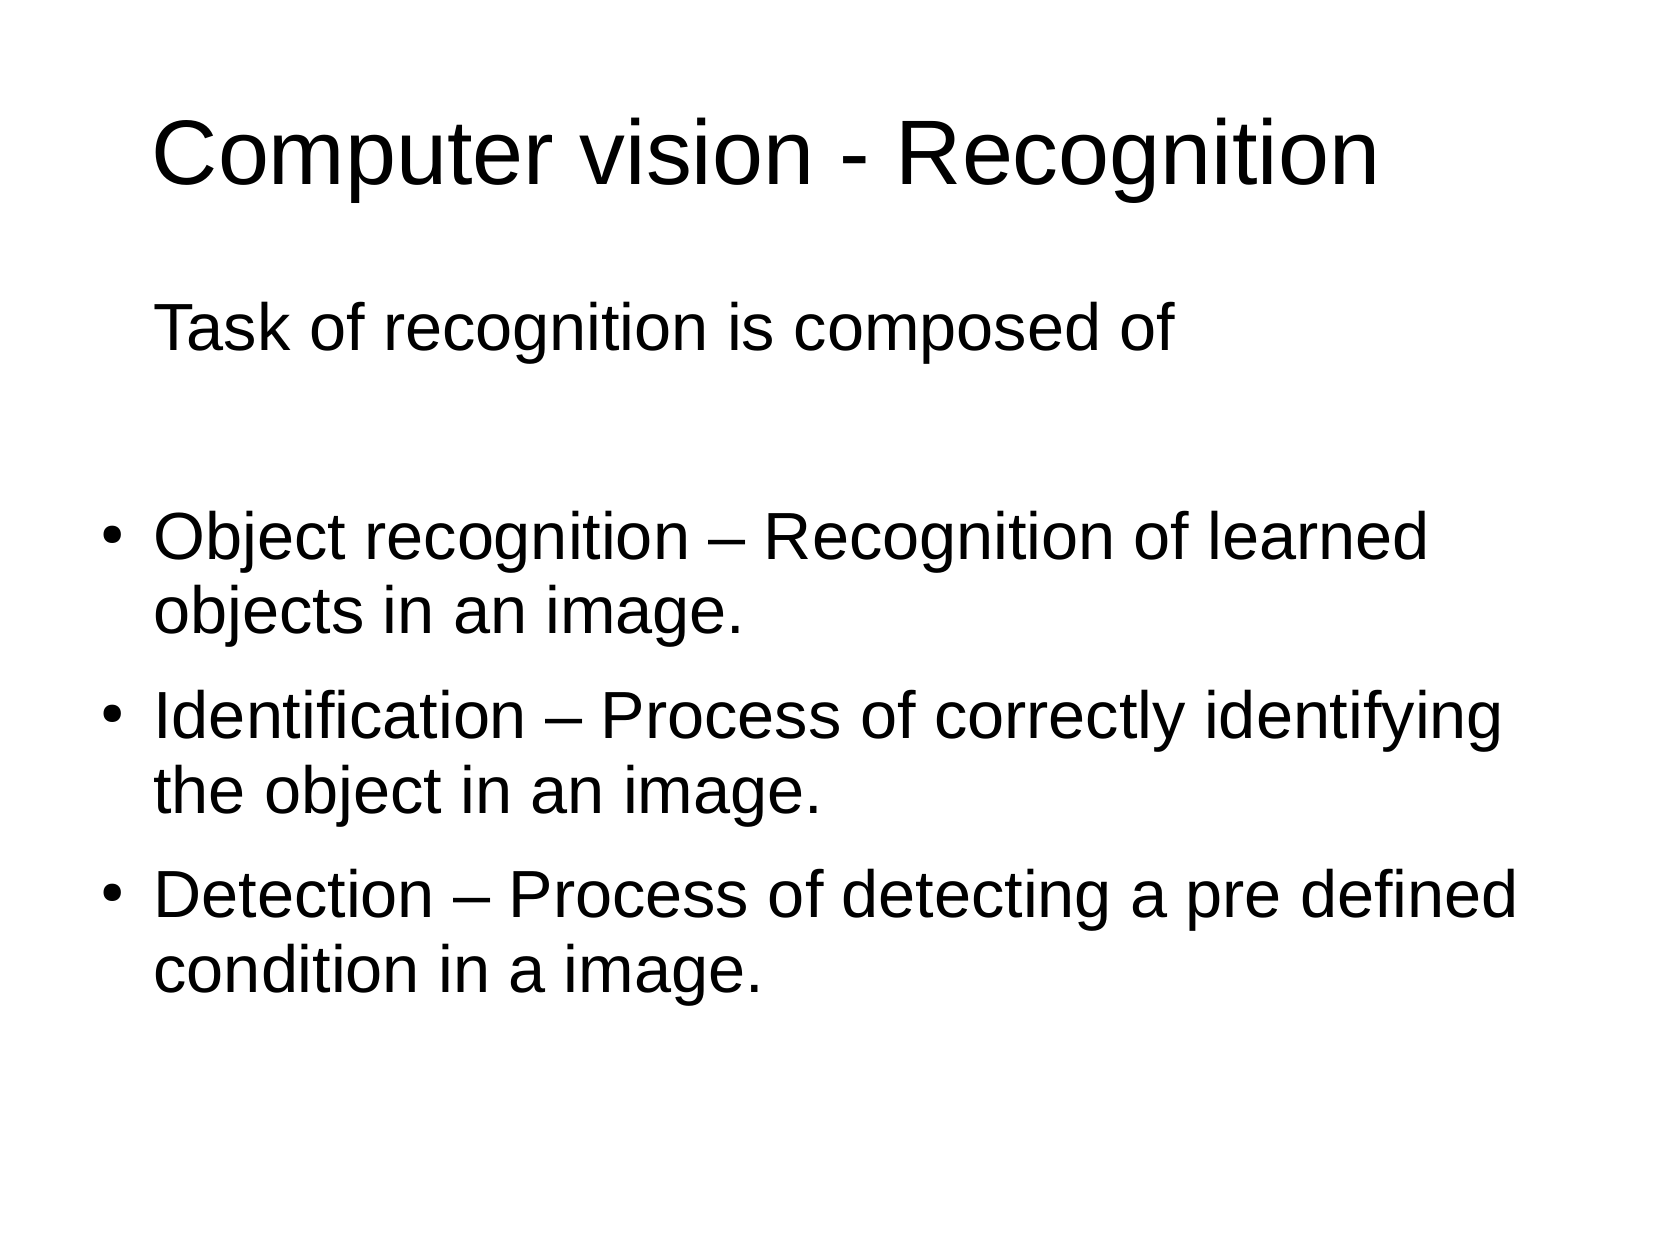

# Computer vision - Recognition
Task of recognition is composed of
Object recognition – Recognition of learned objects in an image.
Identification – Process of correctly identifying the object in an image.
Detection – Process of detecting a pre defined condition in a image.